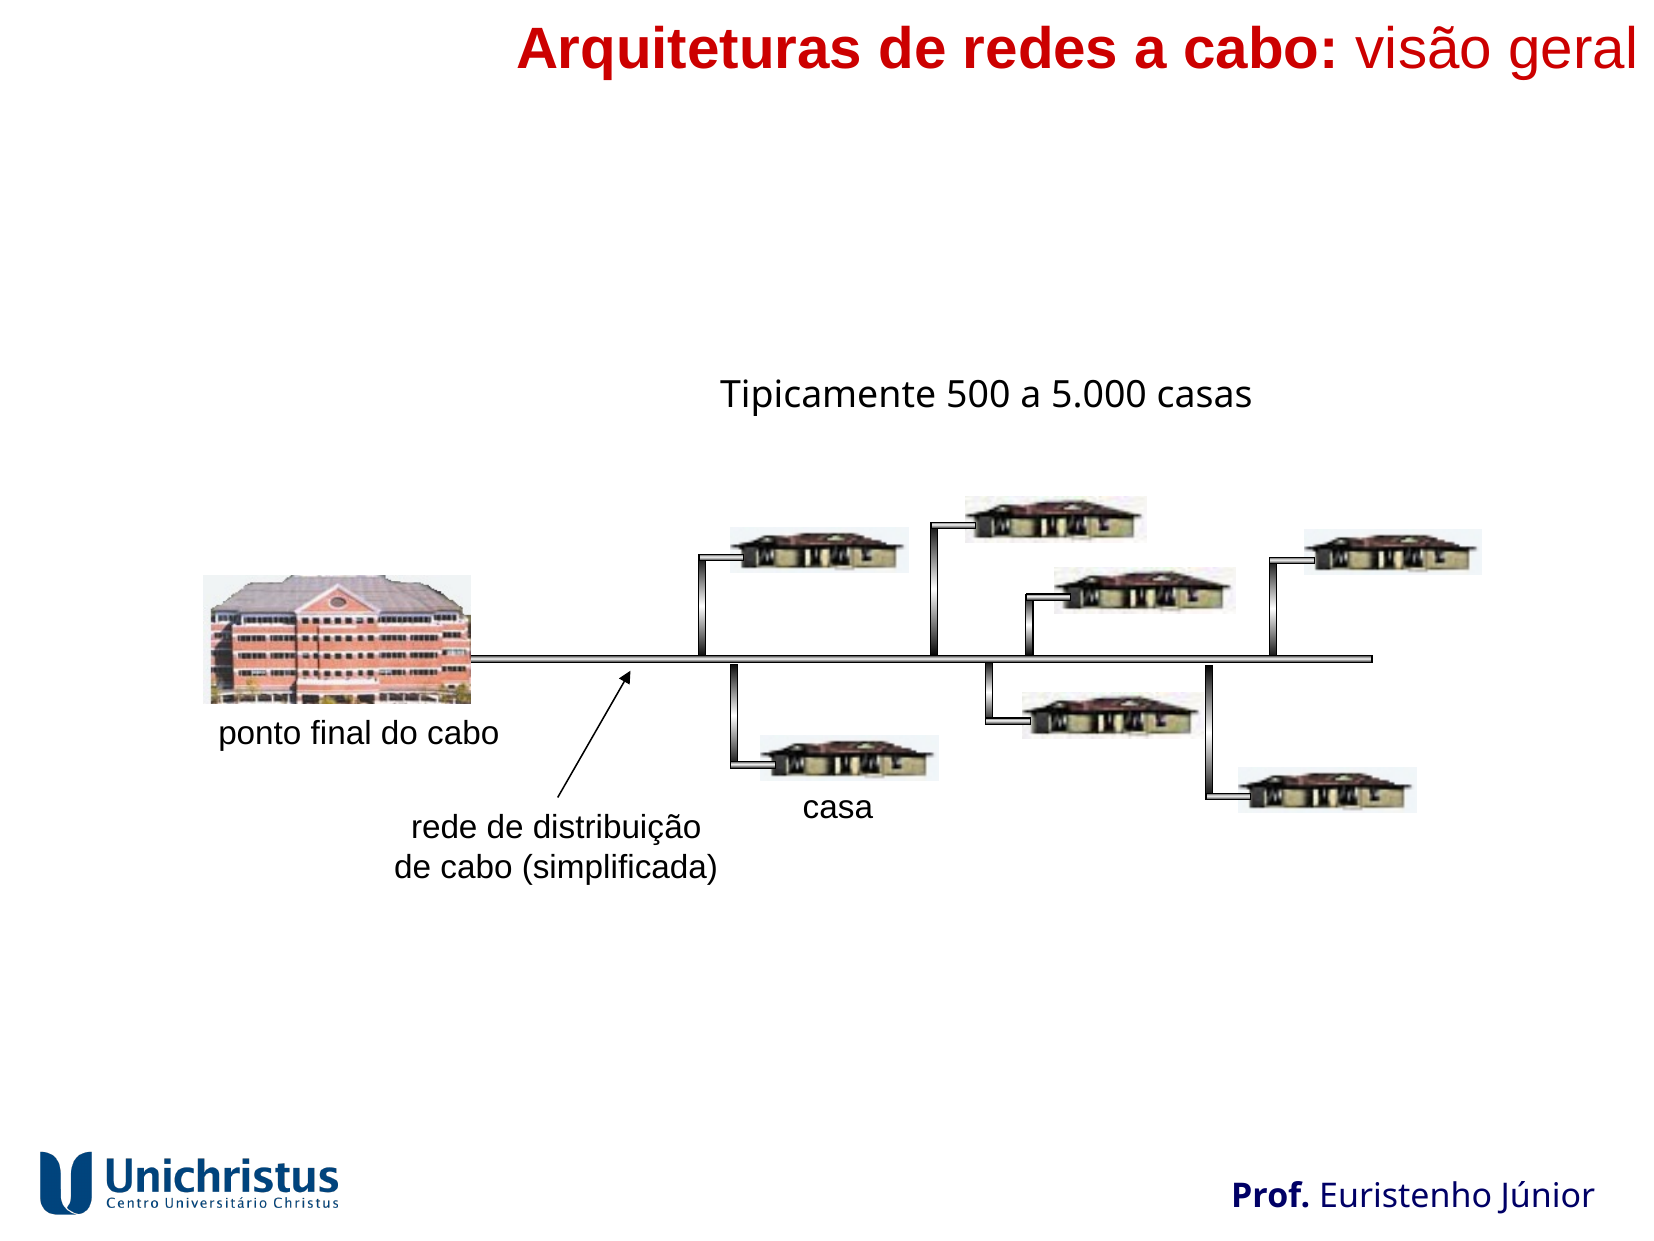

Arquiteturas de redes a cabo: visão geral
Tipicamente 500 a 5.000 casas
ponto final do cabo
casa
rede de distribuição
de cabo (simplificada)
Prof. Euristenho Júnior